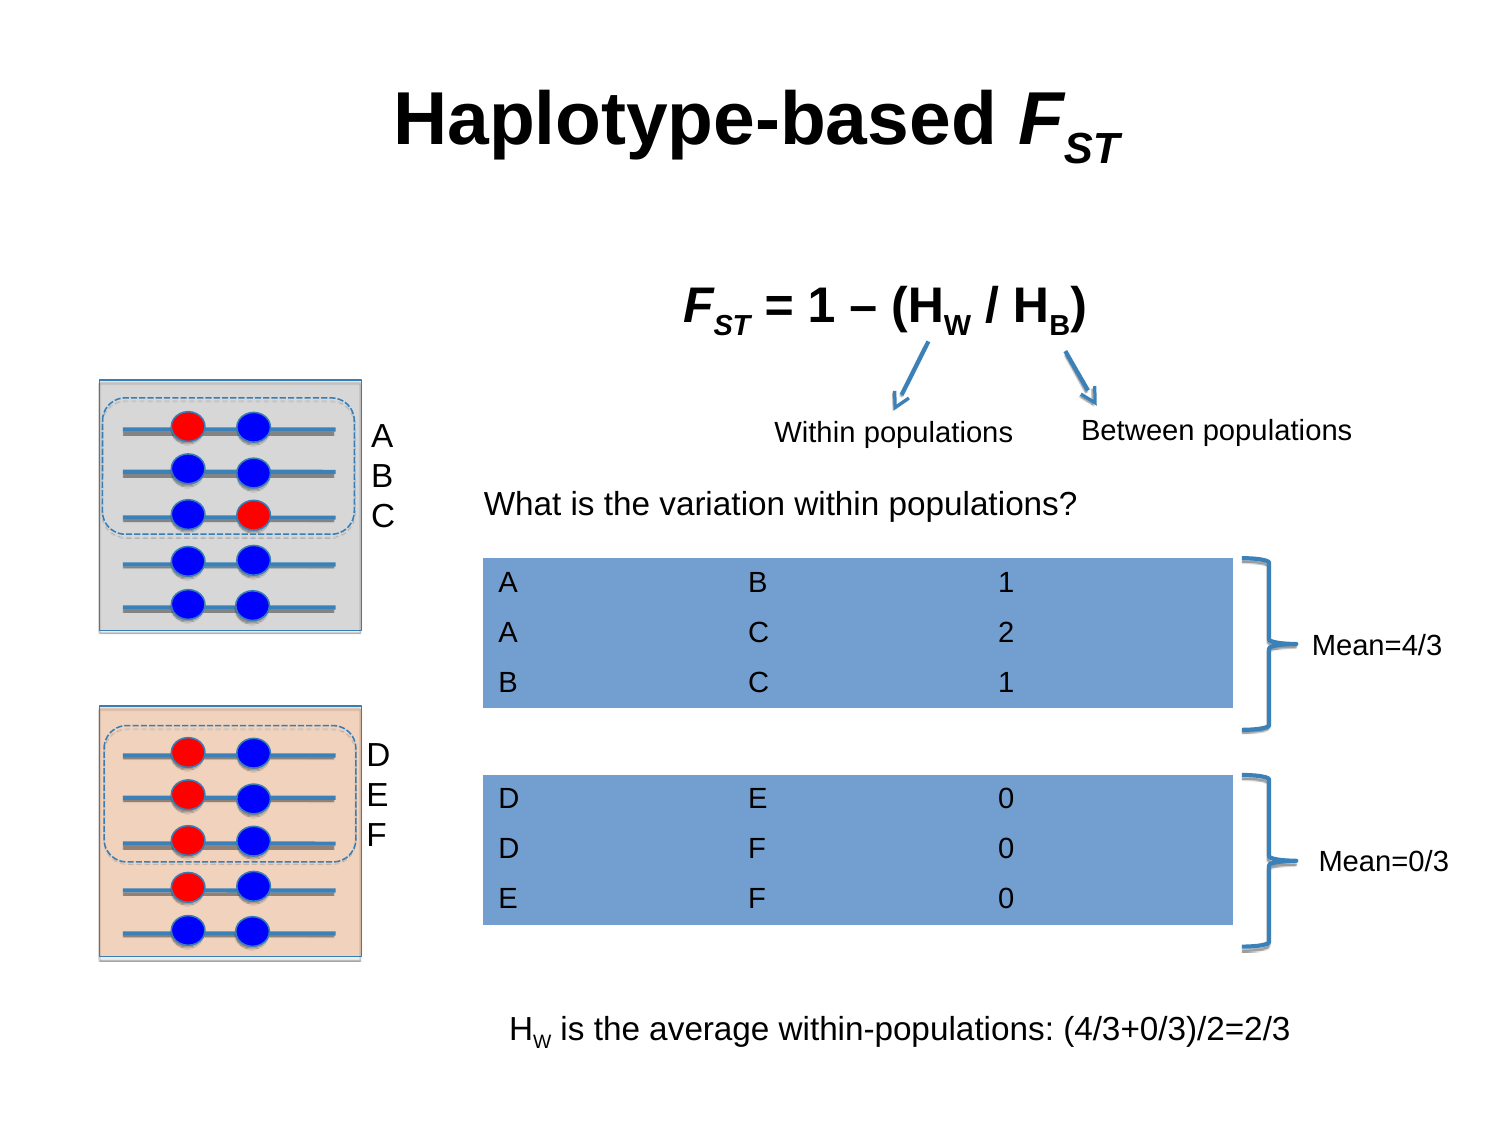

# Haplotype-based FST
FST = 1 – (HW / HB)
Between populations
Within populations
A
B
C
What is the variation within populations?
| A | B | 1 |
| --- | --- | --- |
| A | C | 2 |
| B | C | 1 |
Mean=4/3
D
E
F
| D | E | 0 |
| --- | --- | --- |
| D | F | 0 |
| E | F | 0 |
Mean=0/3
HW is the average within-populations: (4/3+0/3)/2=2/3